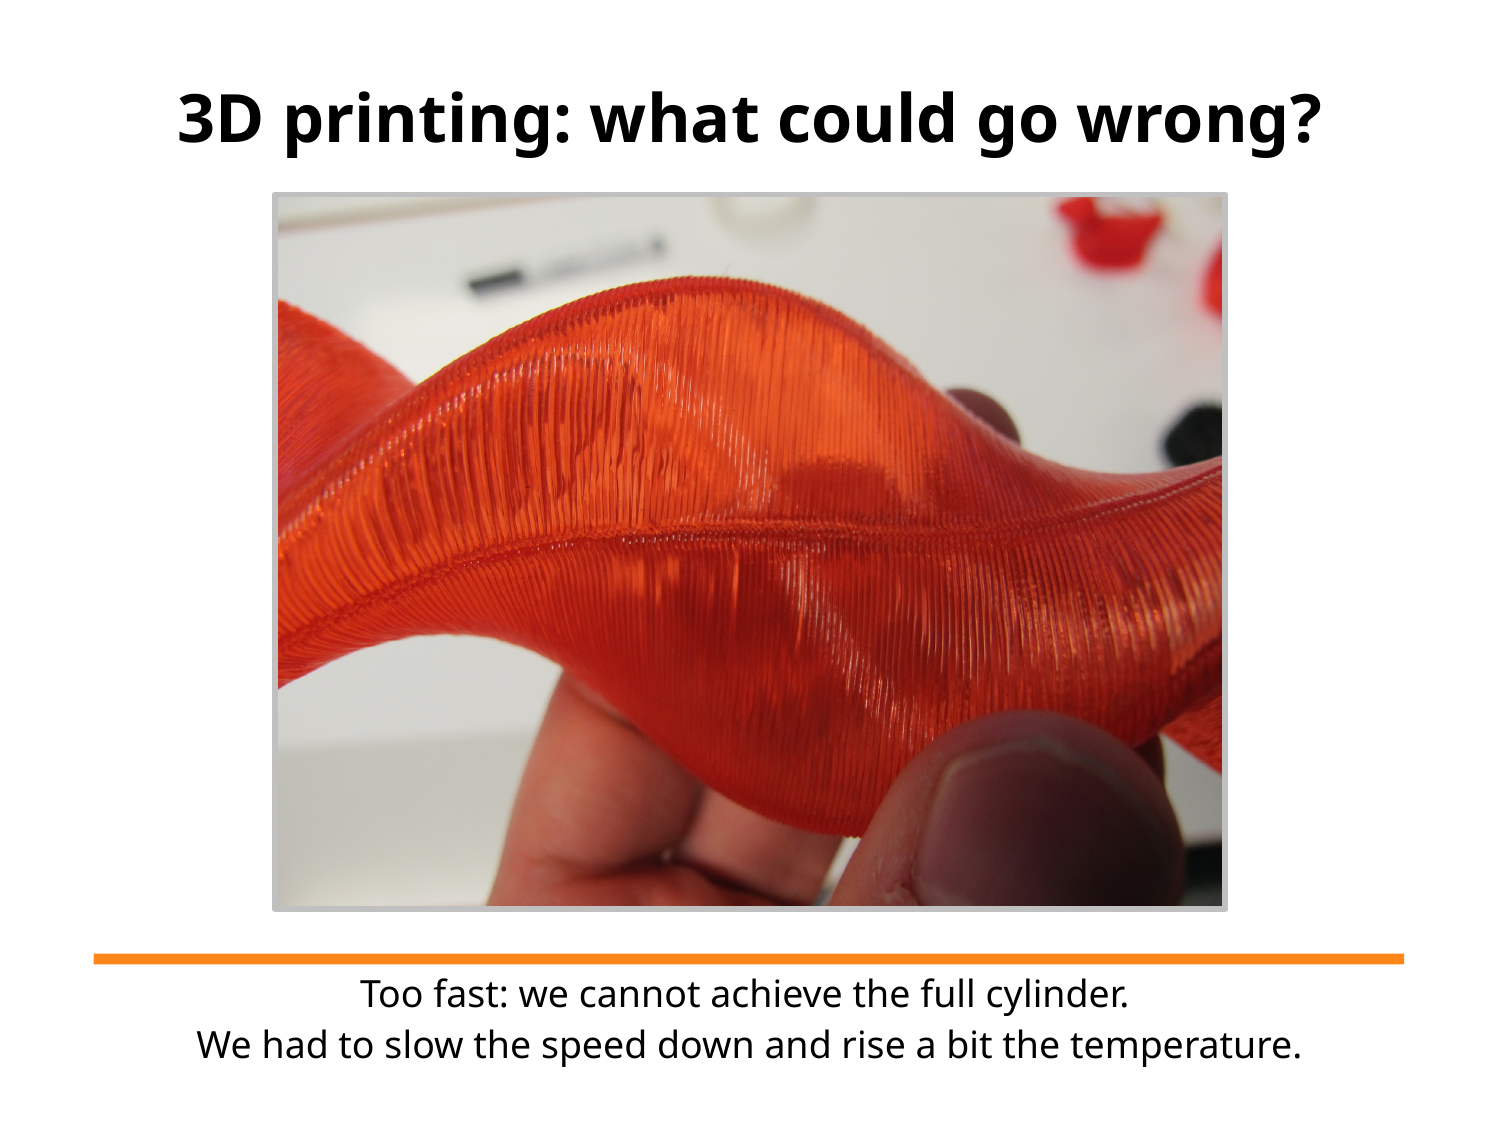

# 3D printing: what could go wrong?
Too fast: we cannot achieve the full cylinder.
We had to slow the speed down and rise a bit the temperature.